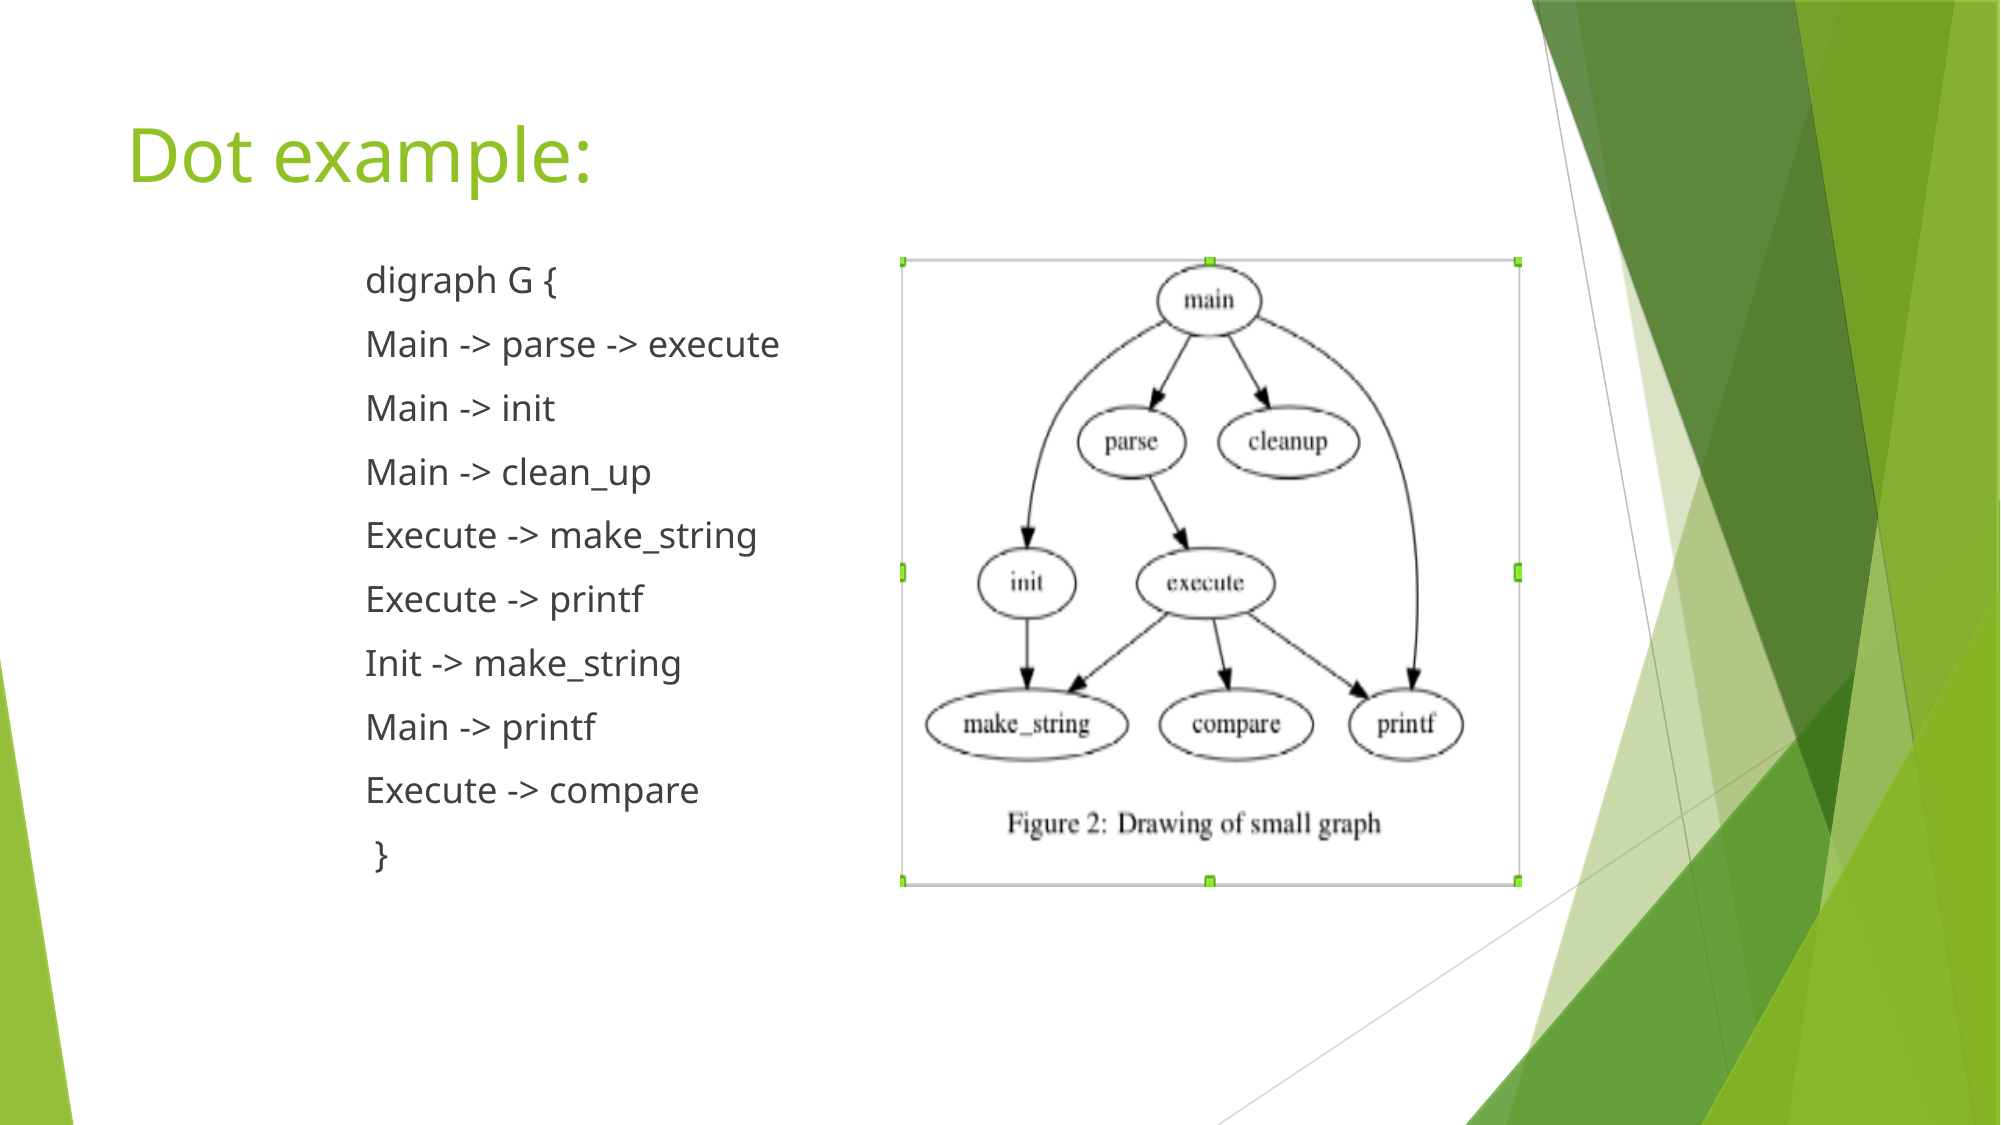

# Dot example:
digraph G {
Main -> parse -> execute
Main -> init
Main -> clean_up
Execute -> make_string
Execute -> printf
Init -> make_string
Main -> printf
Execute -> compare
 }